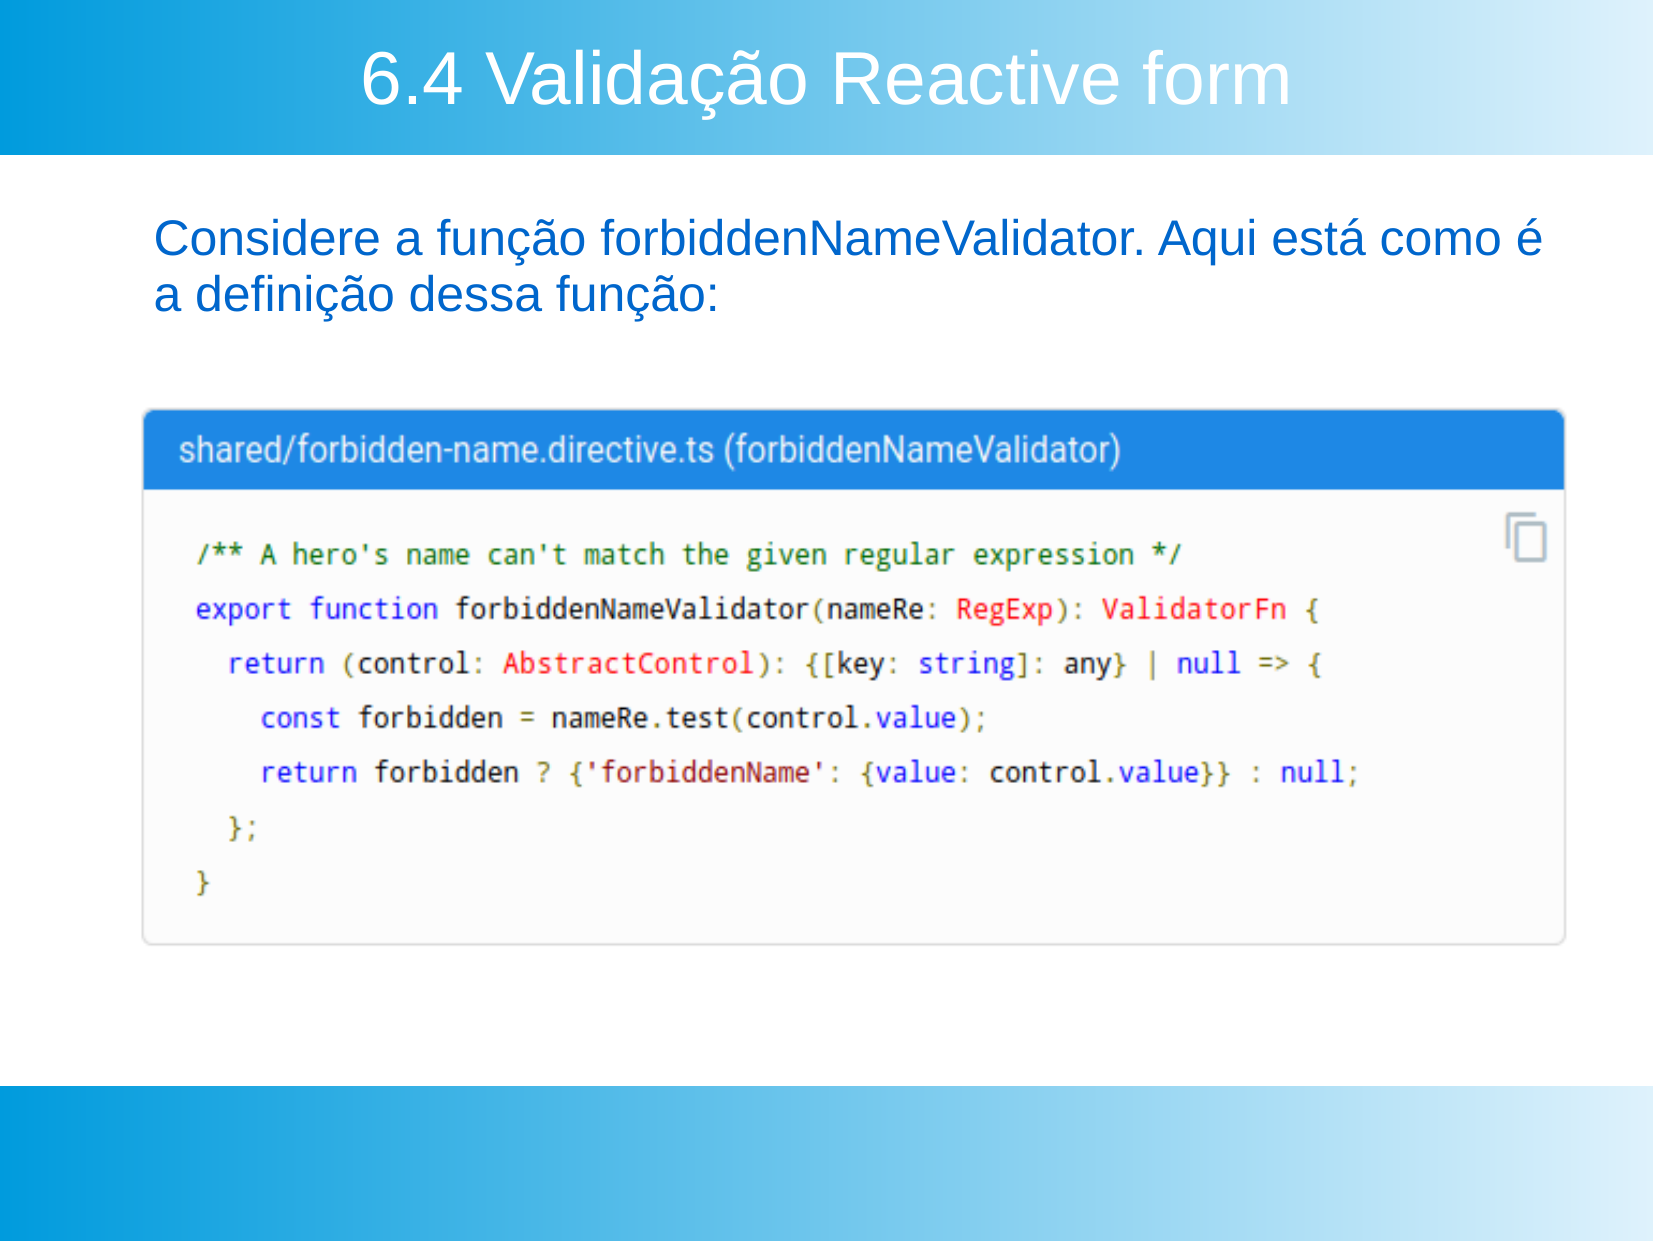

# 6.4 Validação Reactive form
Considere a função forbiddenNameValidator. Aqui está como é a definição dessa função: